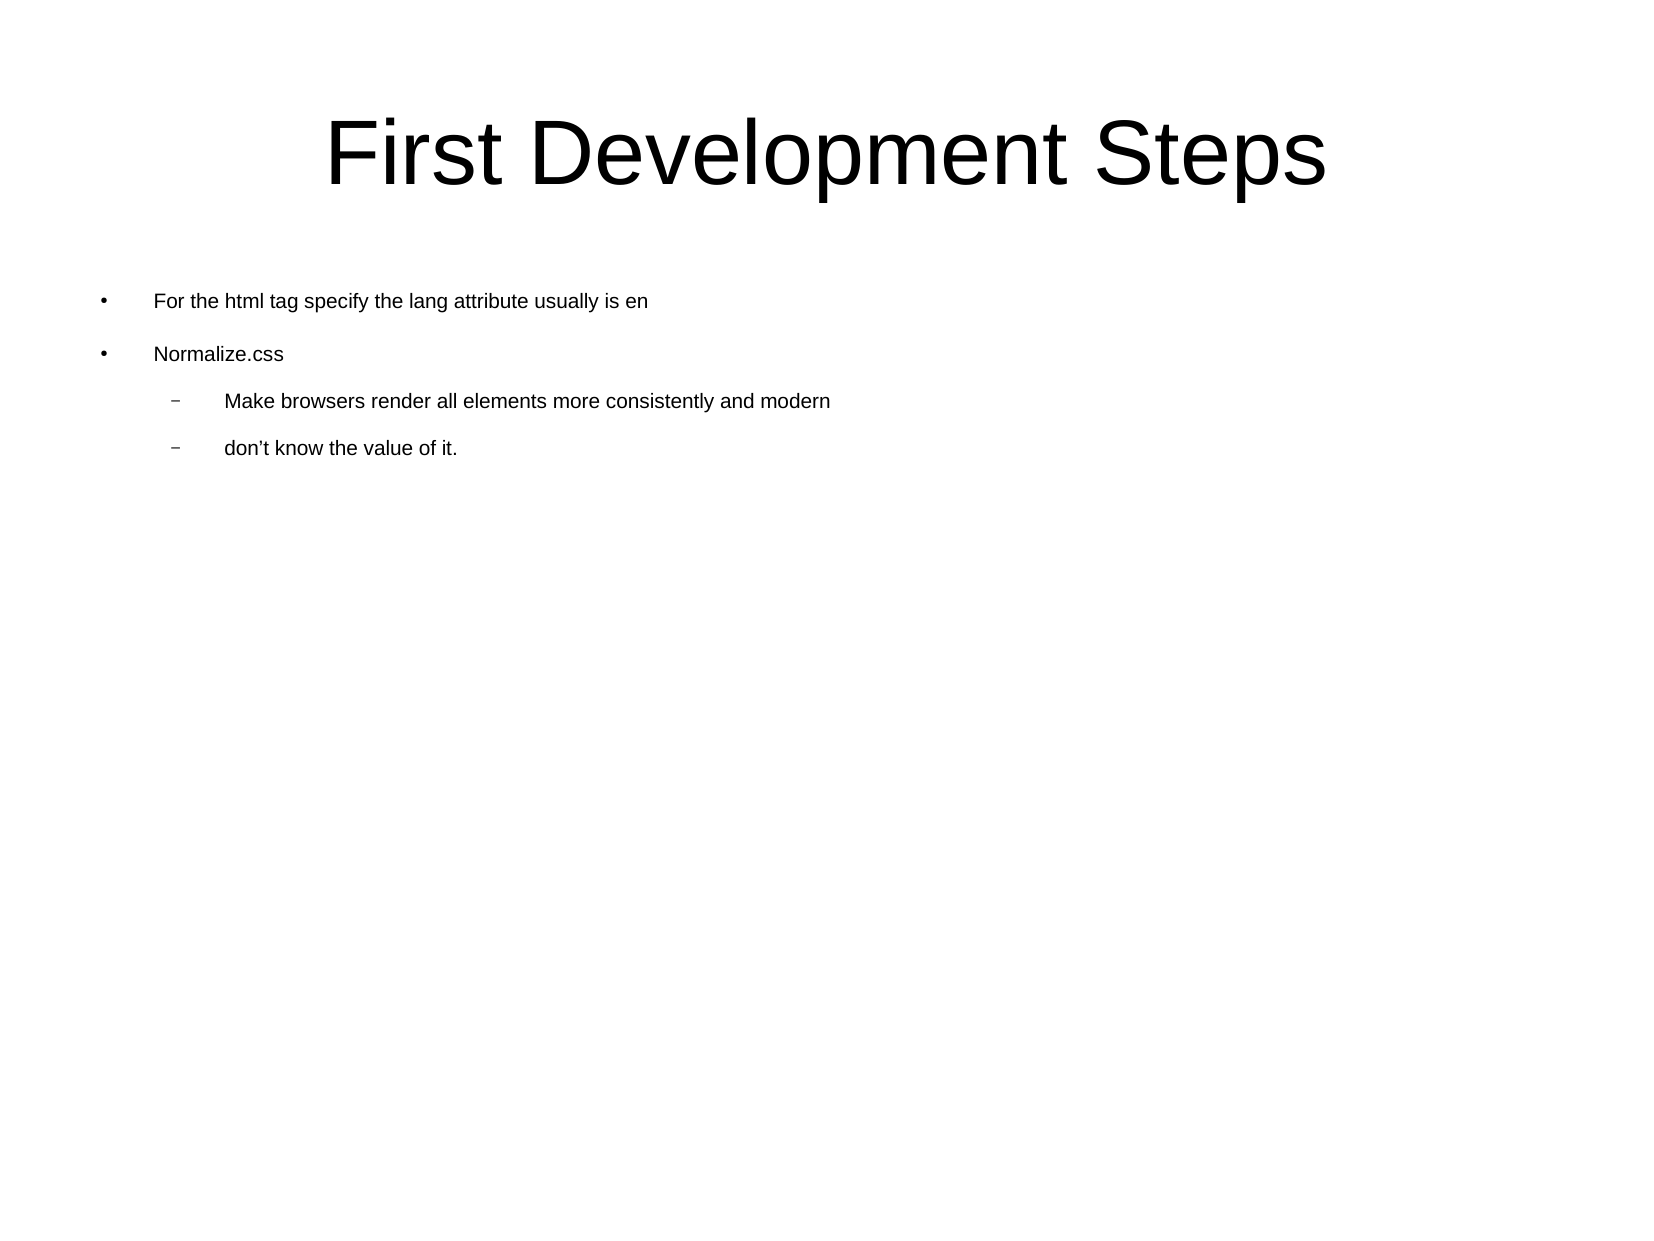

# First Development Steps
For the html tag specify the lang attribute usually is en
Normalize.css
Make browsers render all elements more consistently and modern
don’t know the value of it.